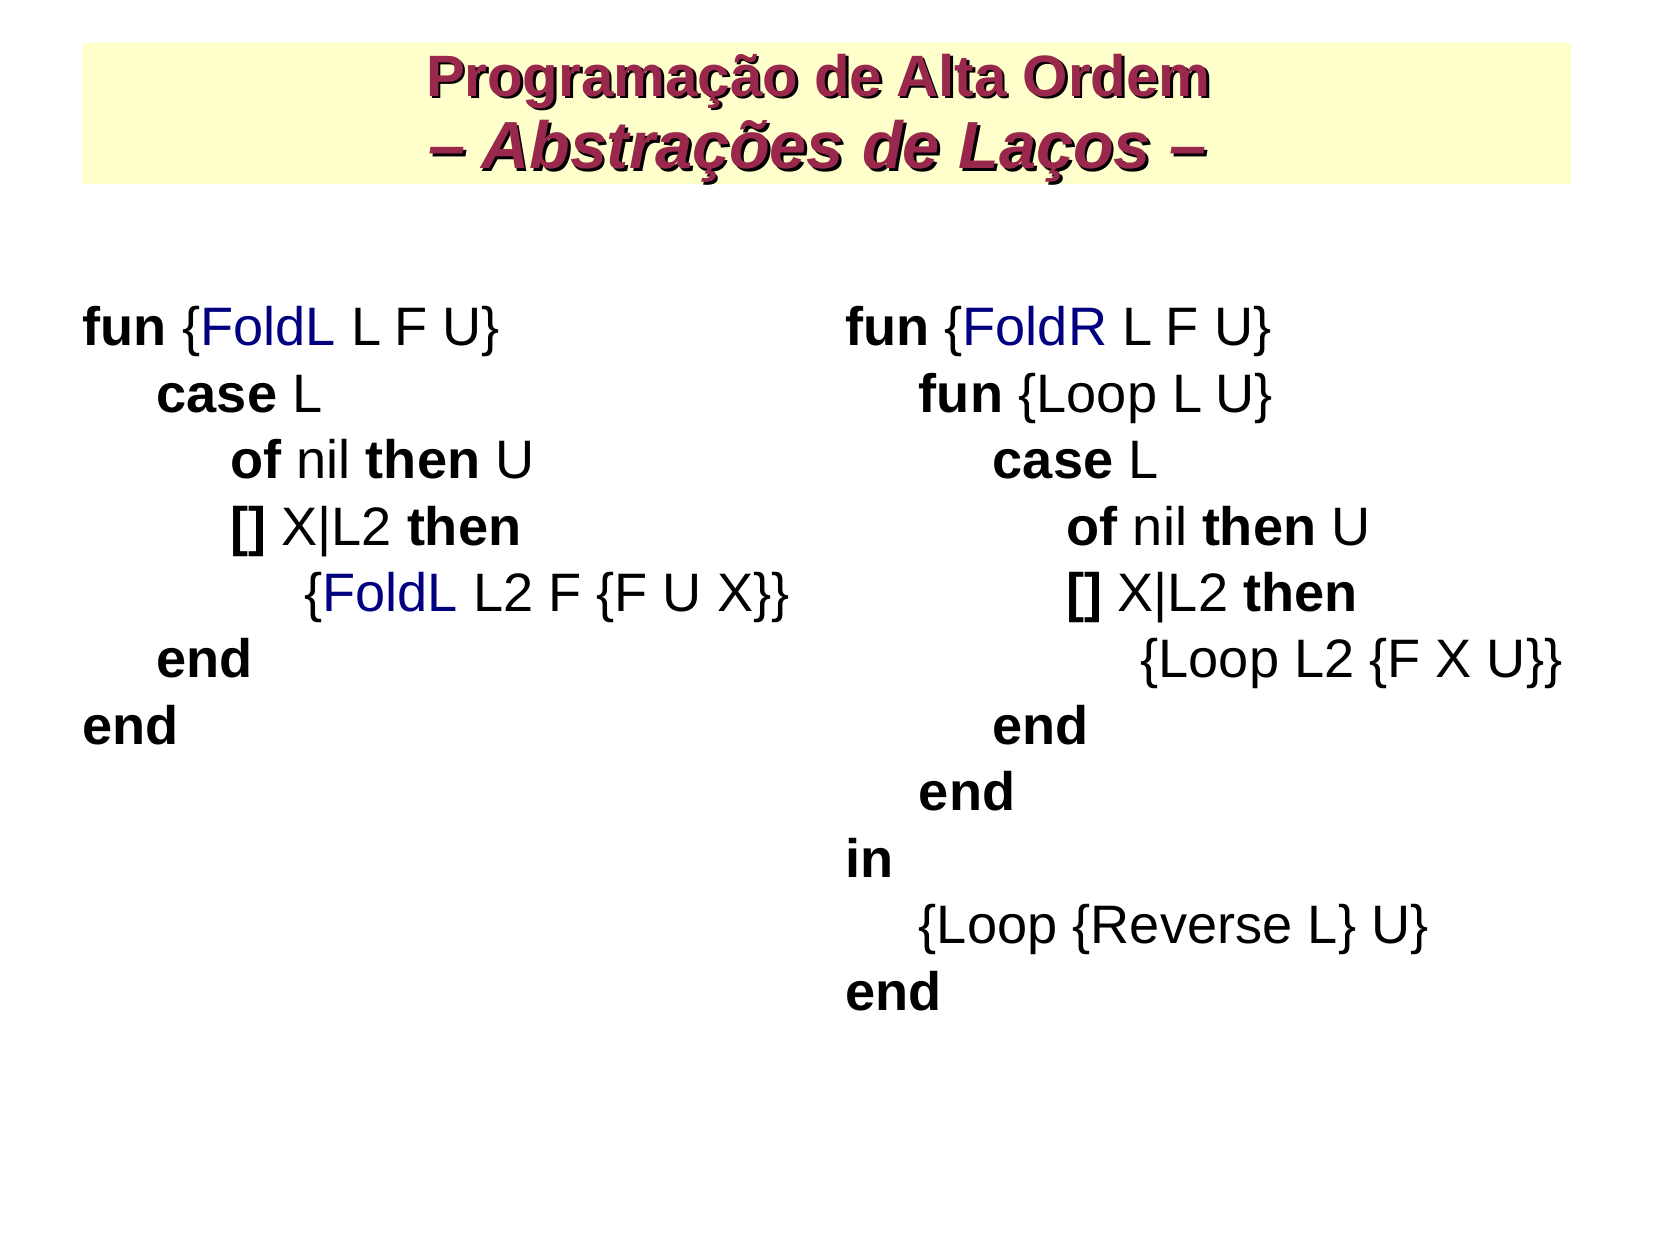

# Programação de Alta Ordem – Abstrações de Laços –
fun {FoldL L F U}
	case L
		of nil then U
		[] X|L2 then
			{FoldL L2 F {F U X}}
	end
end
fun {FoldR L F U}
	fun {Loop L U}
		case L
			of nil then U
			[] X|L2 then
				{Loop L2 {F X U}}
		end
	end
in
	{Loop {Reverse L} U}
end